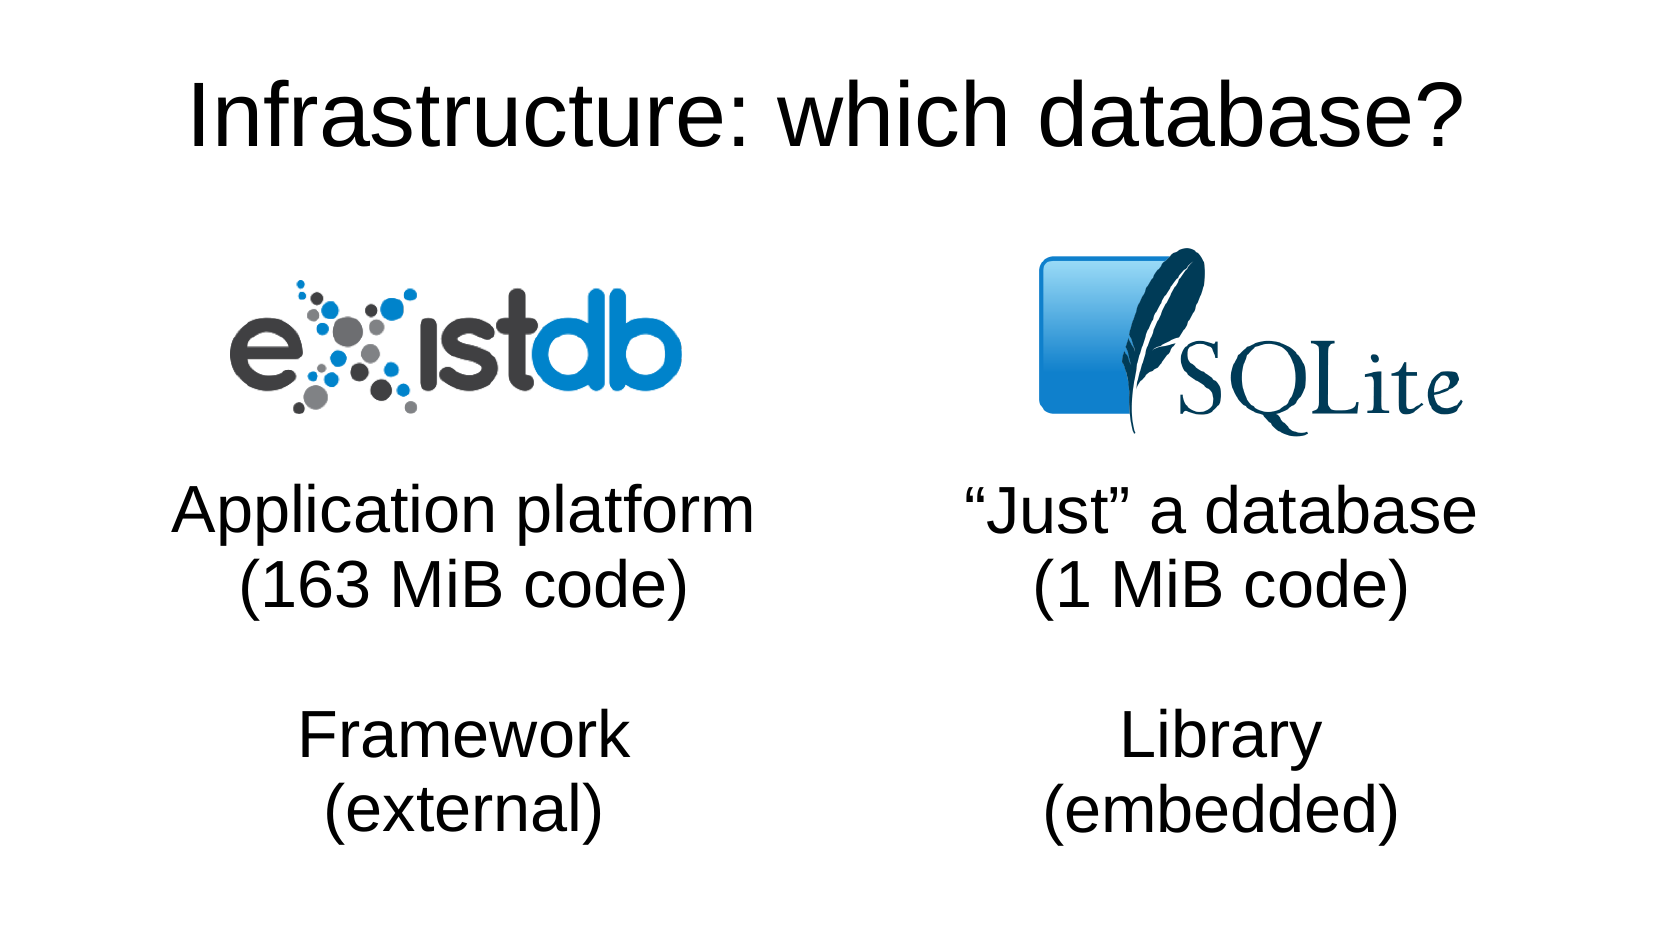

# Infrastructure: which database?
Application platform
(163 MiB code)
Framework
(external)
“Just” a database
(1 MiB code)
Library
(embedded)